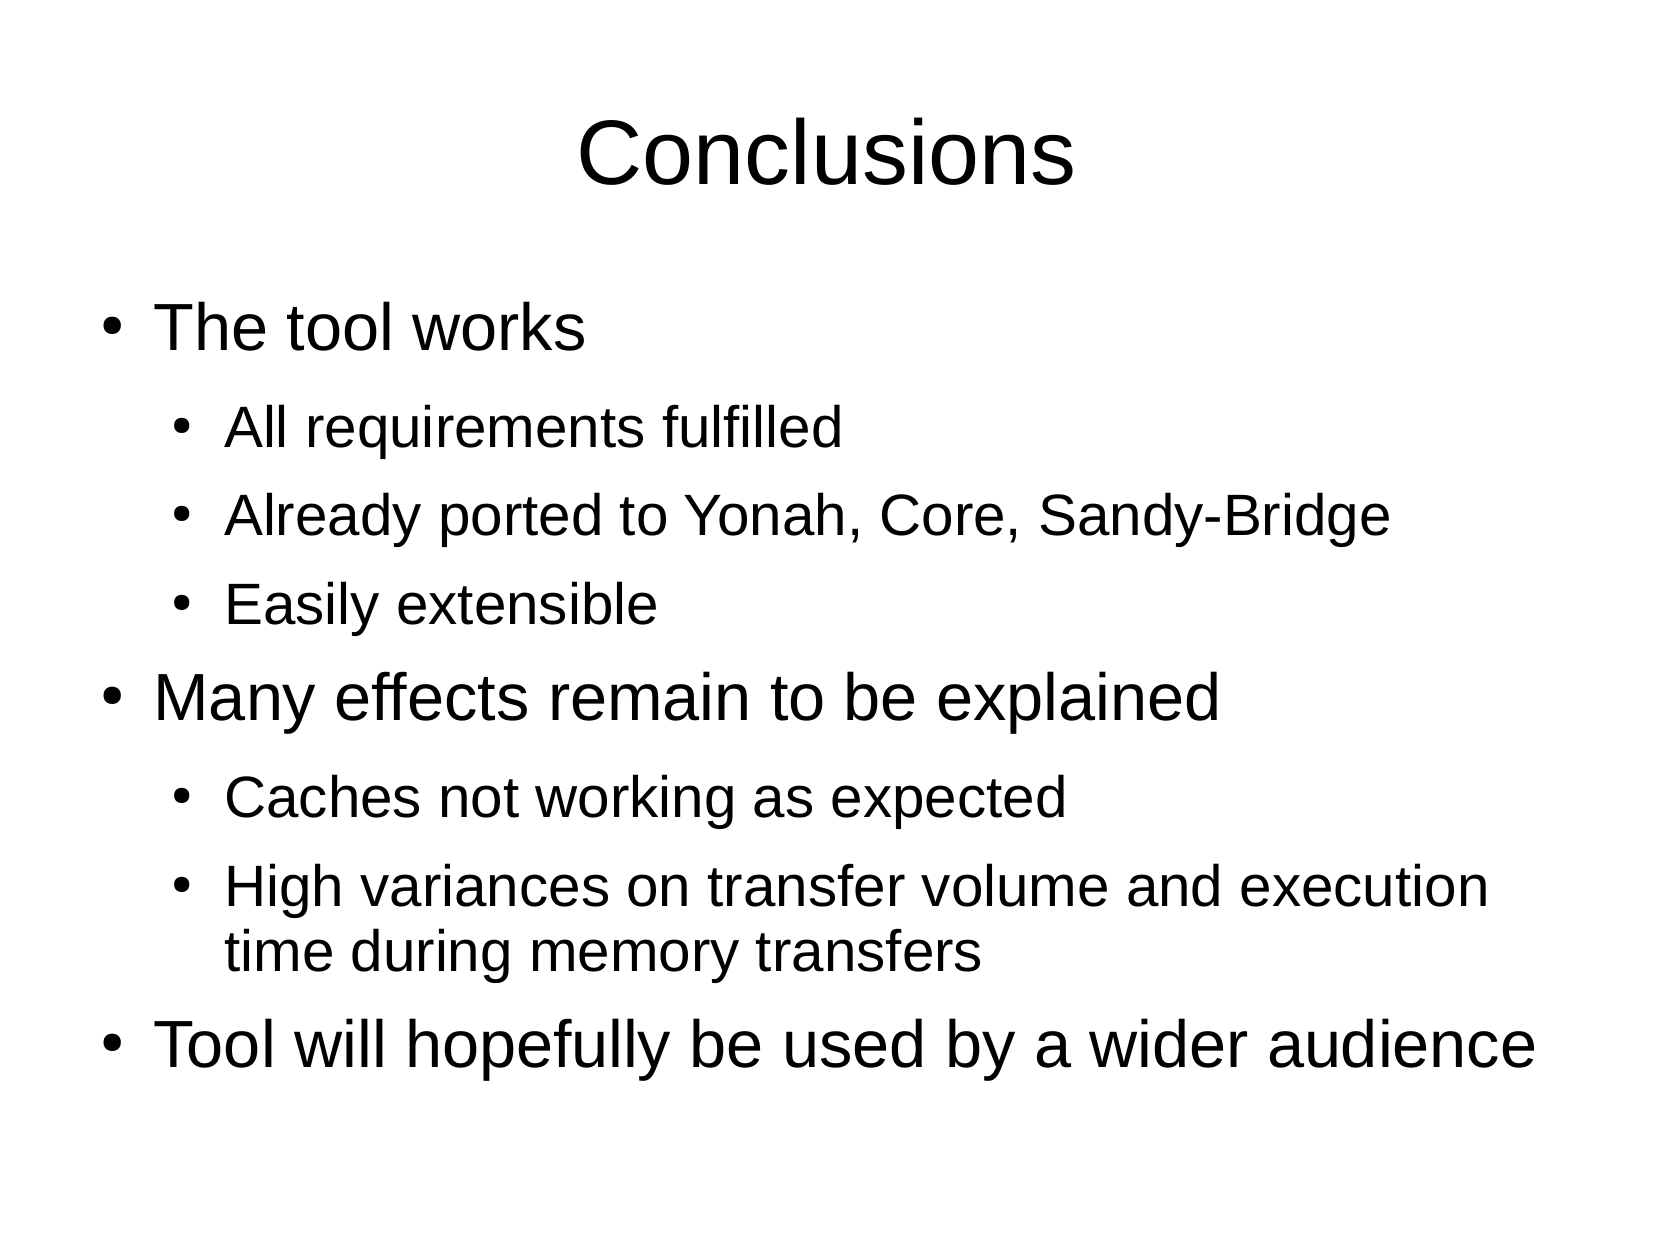

# Conclusions
The tool works
All requirements fulfilled
Already ported to Yonah, Core, Sandy-Bridge
Easily extensible
Many effects remain to be explained
Caches not working as expected
High variances on transfer volume and execution time during memory transfers
Tool will hopefully be used by a wider audience